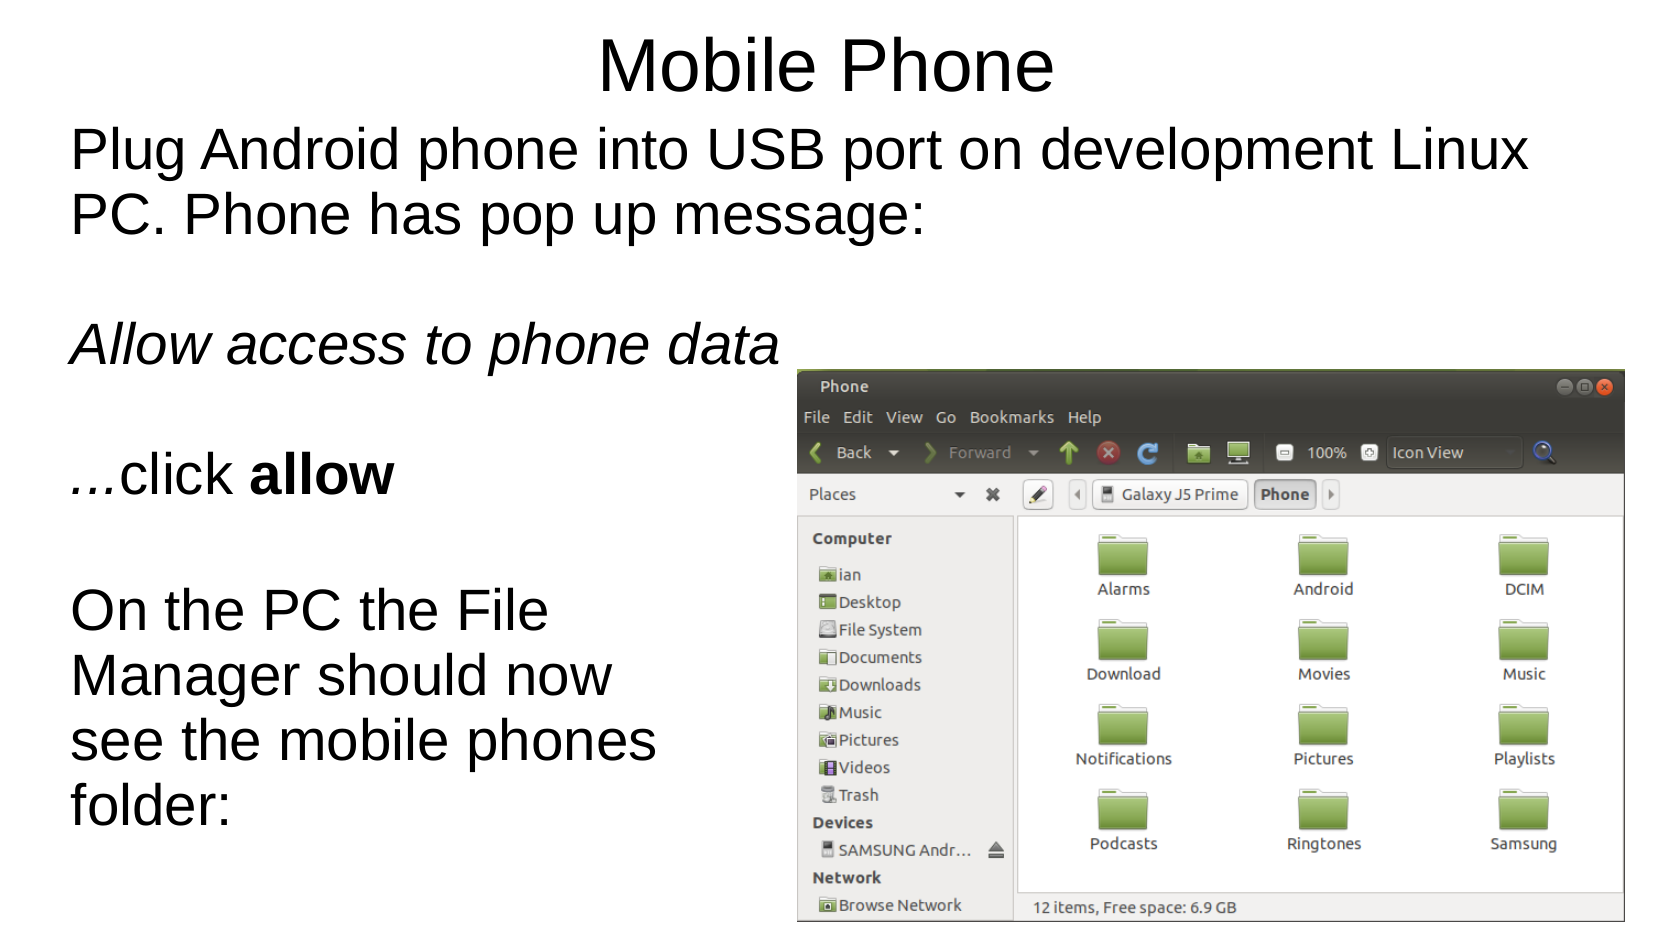

Mobile Phone
# Plug Android phone into USB port on development Linux PC. Phone has pop up message:
Allow access to phone data
...click allow
On the PC the File Manager should now see the mobile phones folder: